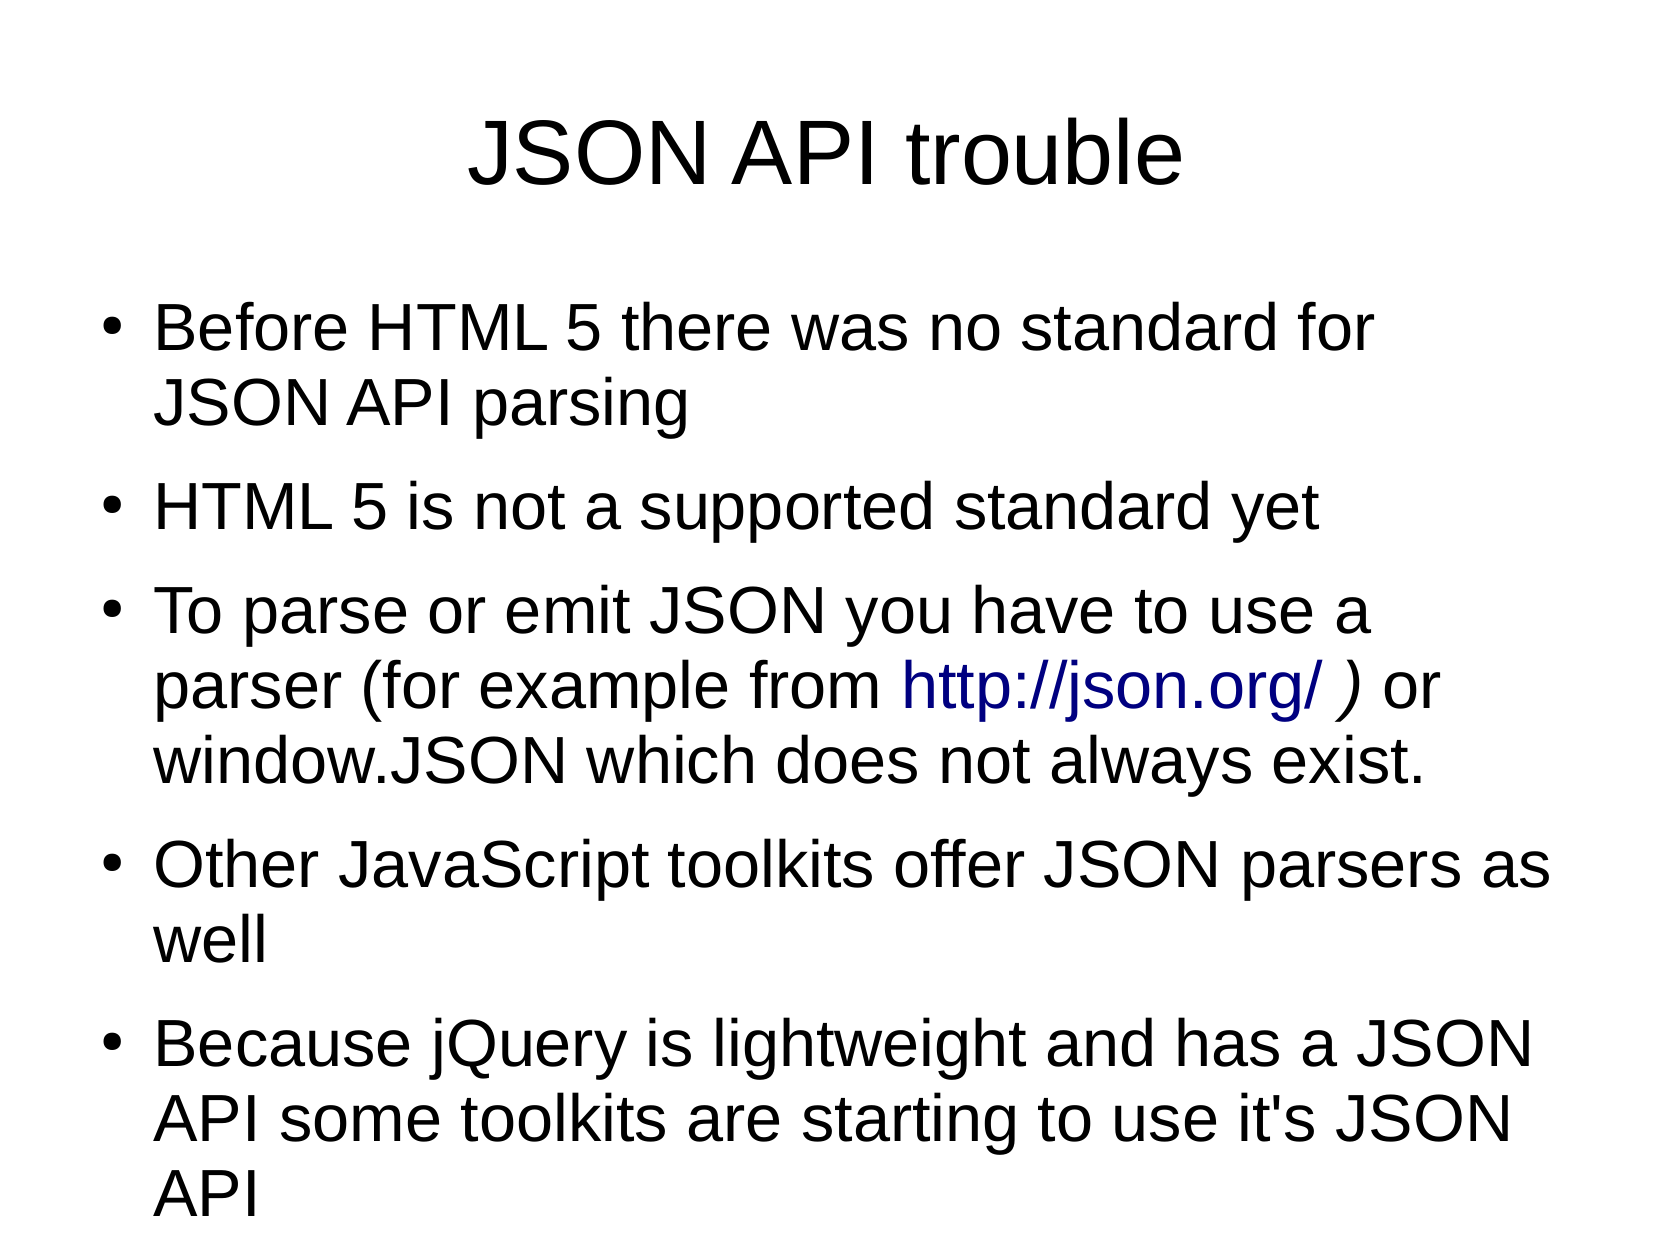

# JSON API trouble
Before HTML 5 there was no standard for JSON API parsing
HTML 5 is not a supported standard yet
To parse or emit JSON you have to use a parser (for example from http://json.org/ ) or window.JSON which does not always exist.
Other JavaScript toolkits offer JSON parsers as well
Because jQuery is lightweight and has a JSON API some toolkits are starting to use it's JSON API